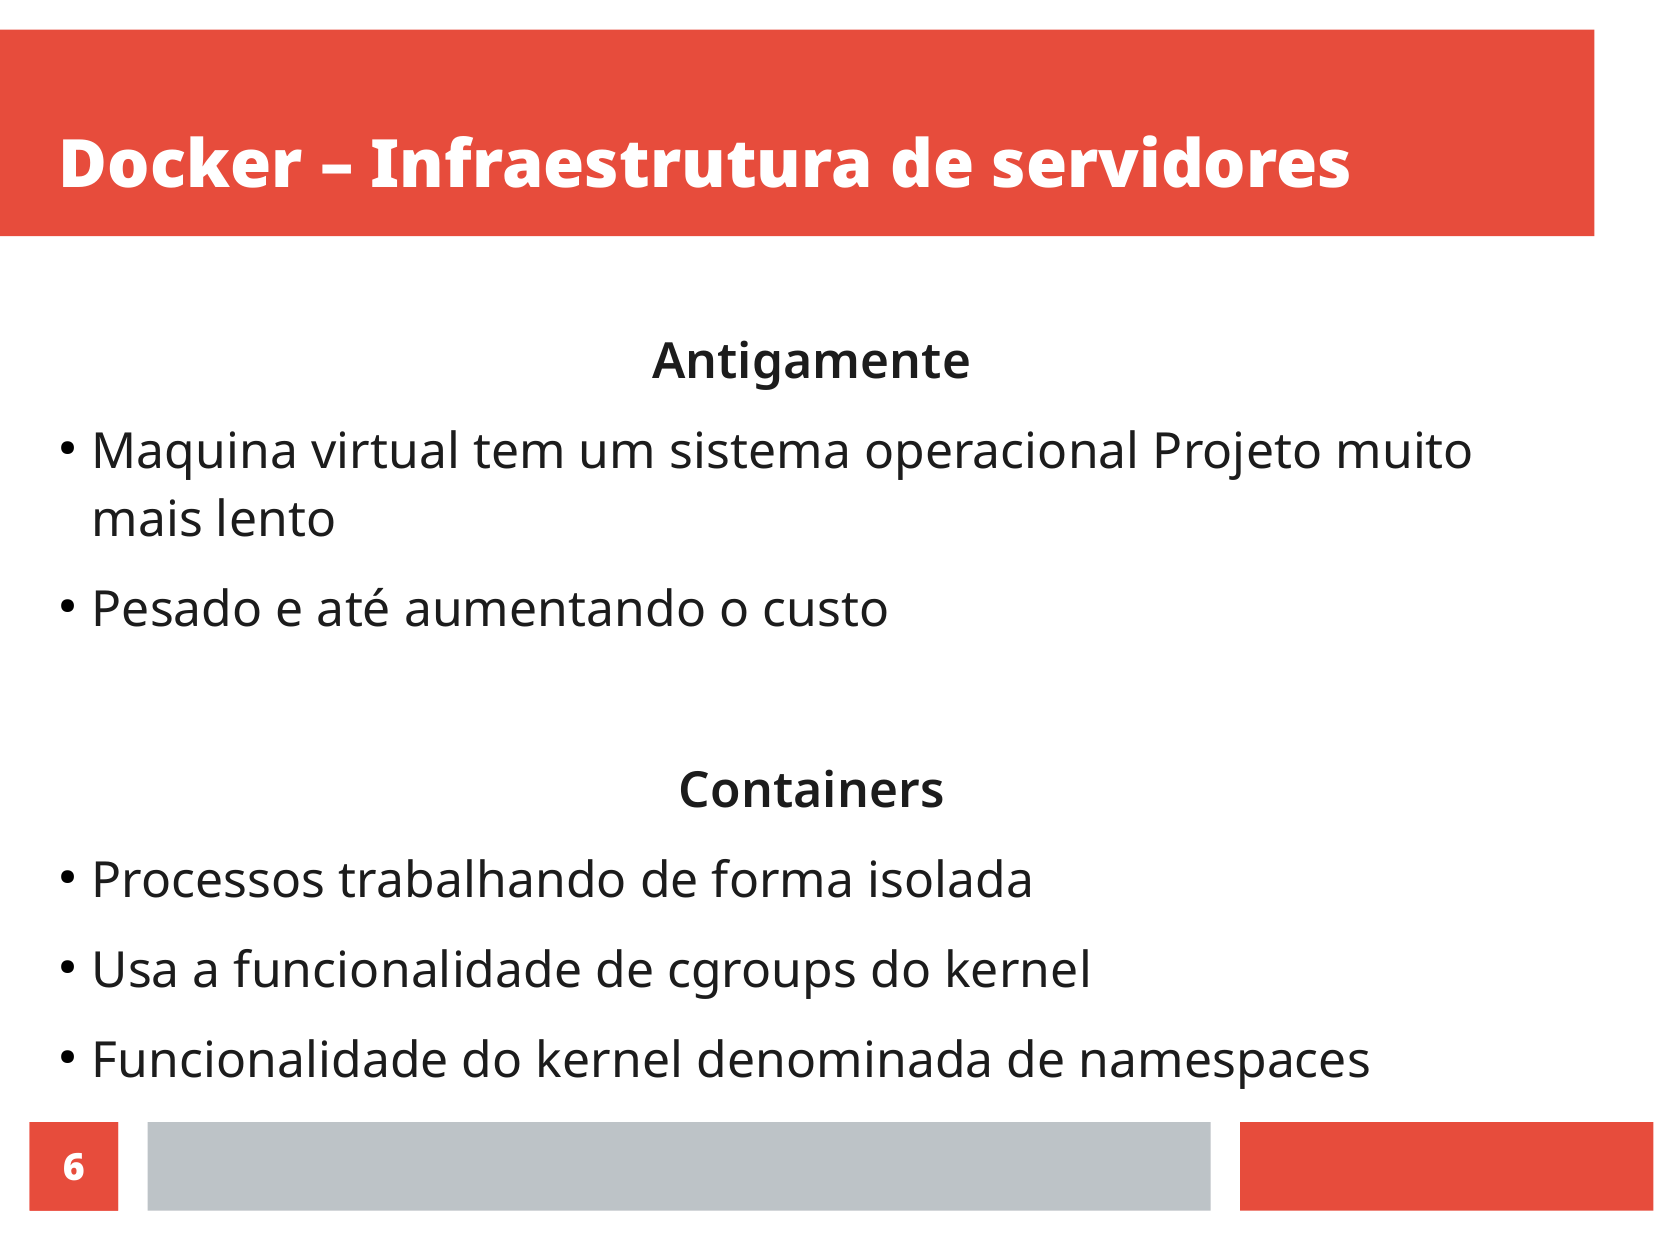

# Docker – Infraestrutura de servidores
Antigamente
Maquina virtual tem um sistema operacional Projeto muito mais lento
Pesado e até aumentando o custo
Containers
Processos trabalhando de forma isolada
Usa a funcionalidade de cgroups do kernel
Funcionalidade do kernel denominada de namespaces
6